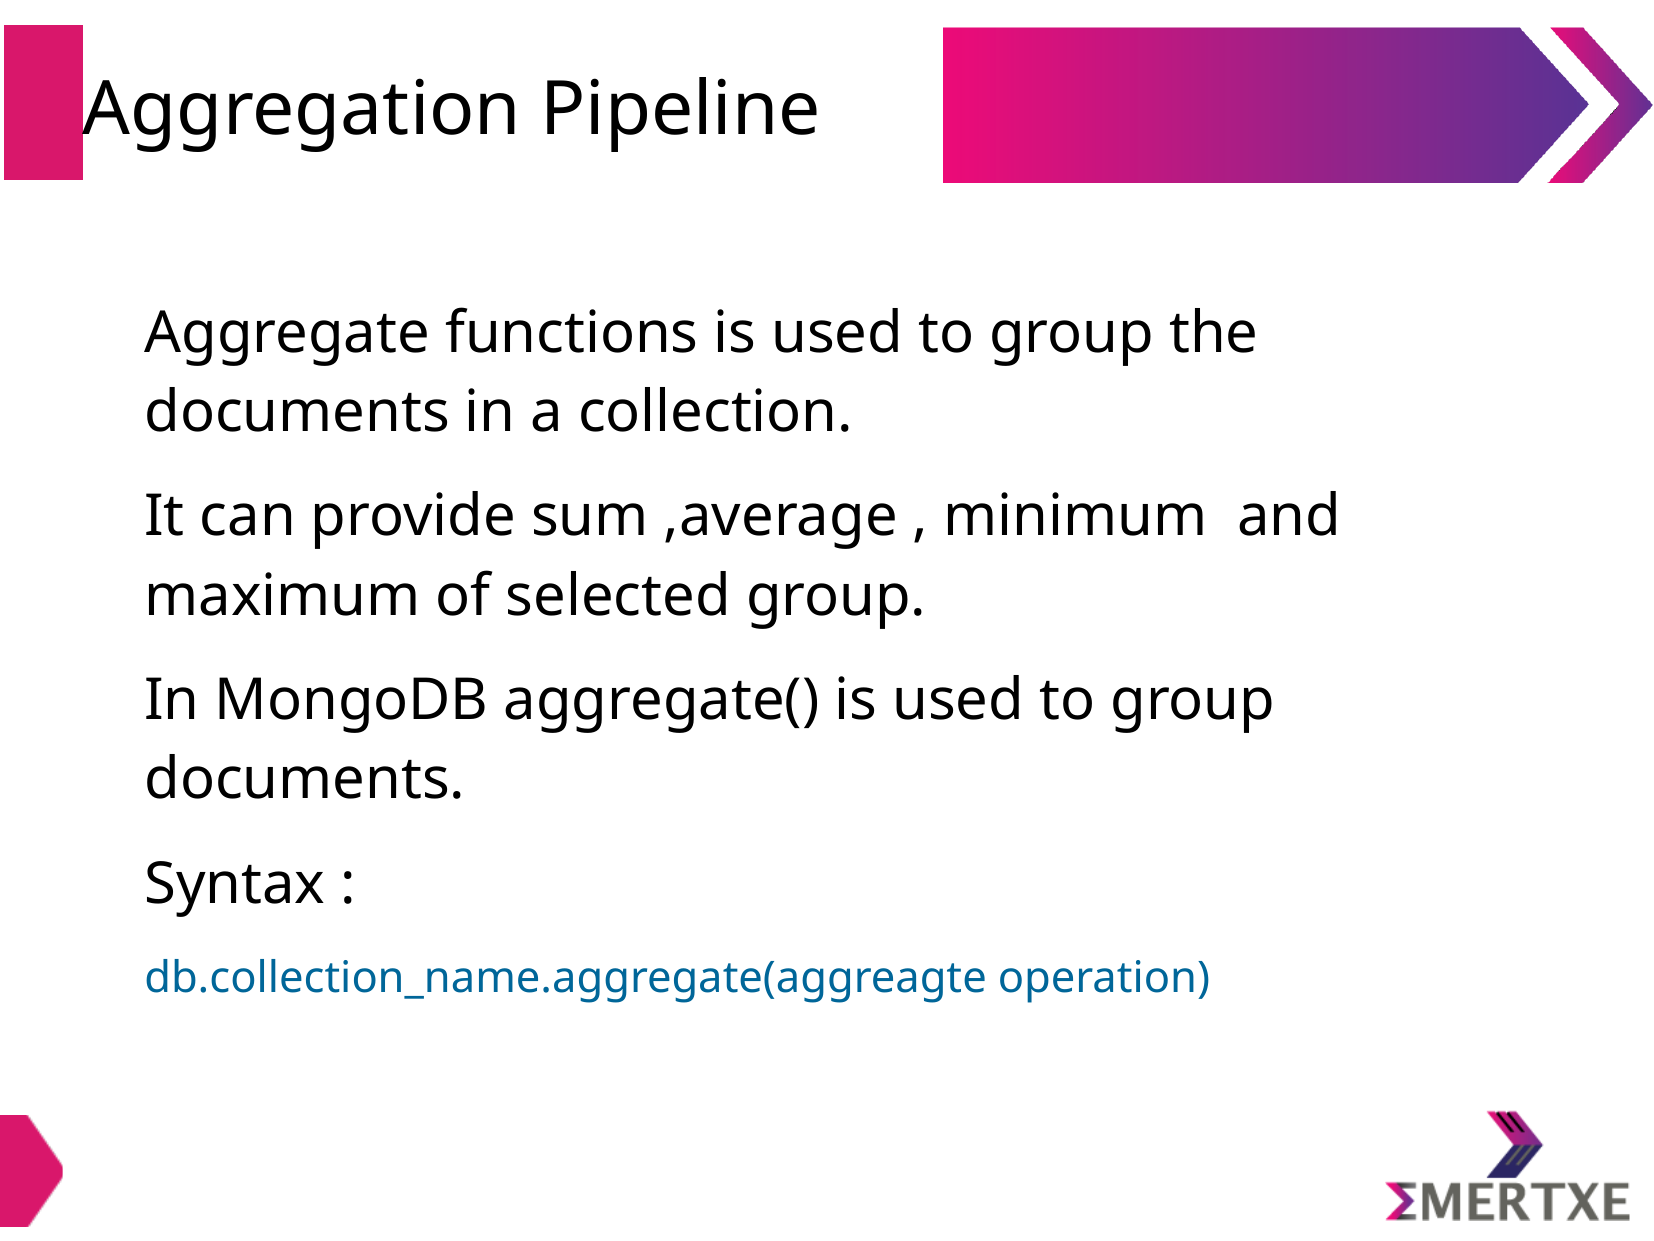

# Aggregation Pipeline
Aggregate functions is used to group the documents in a collection.
It can provide sum ,average , minimum and maximum of selected group.
In MongoDB aggregate() is used to group documents.
Syntax :
db.collection_name.aggregate(aggreagte operation)